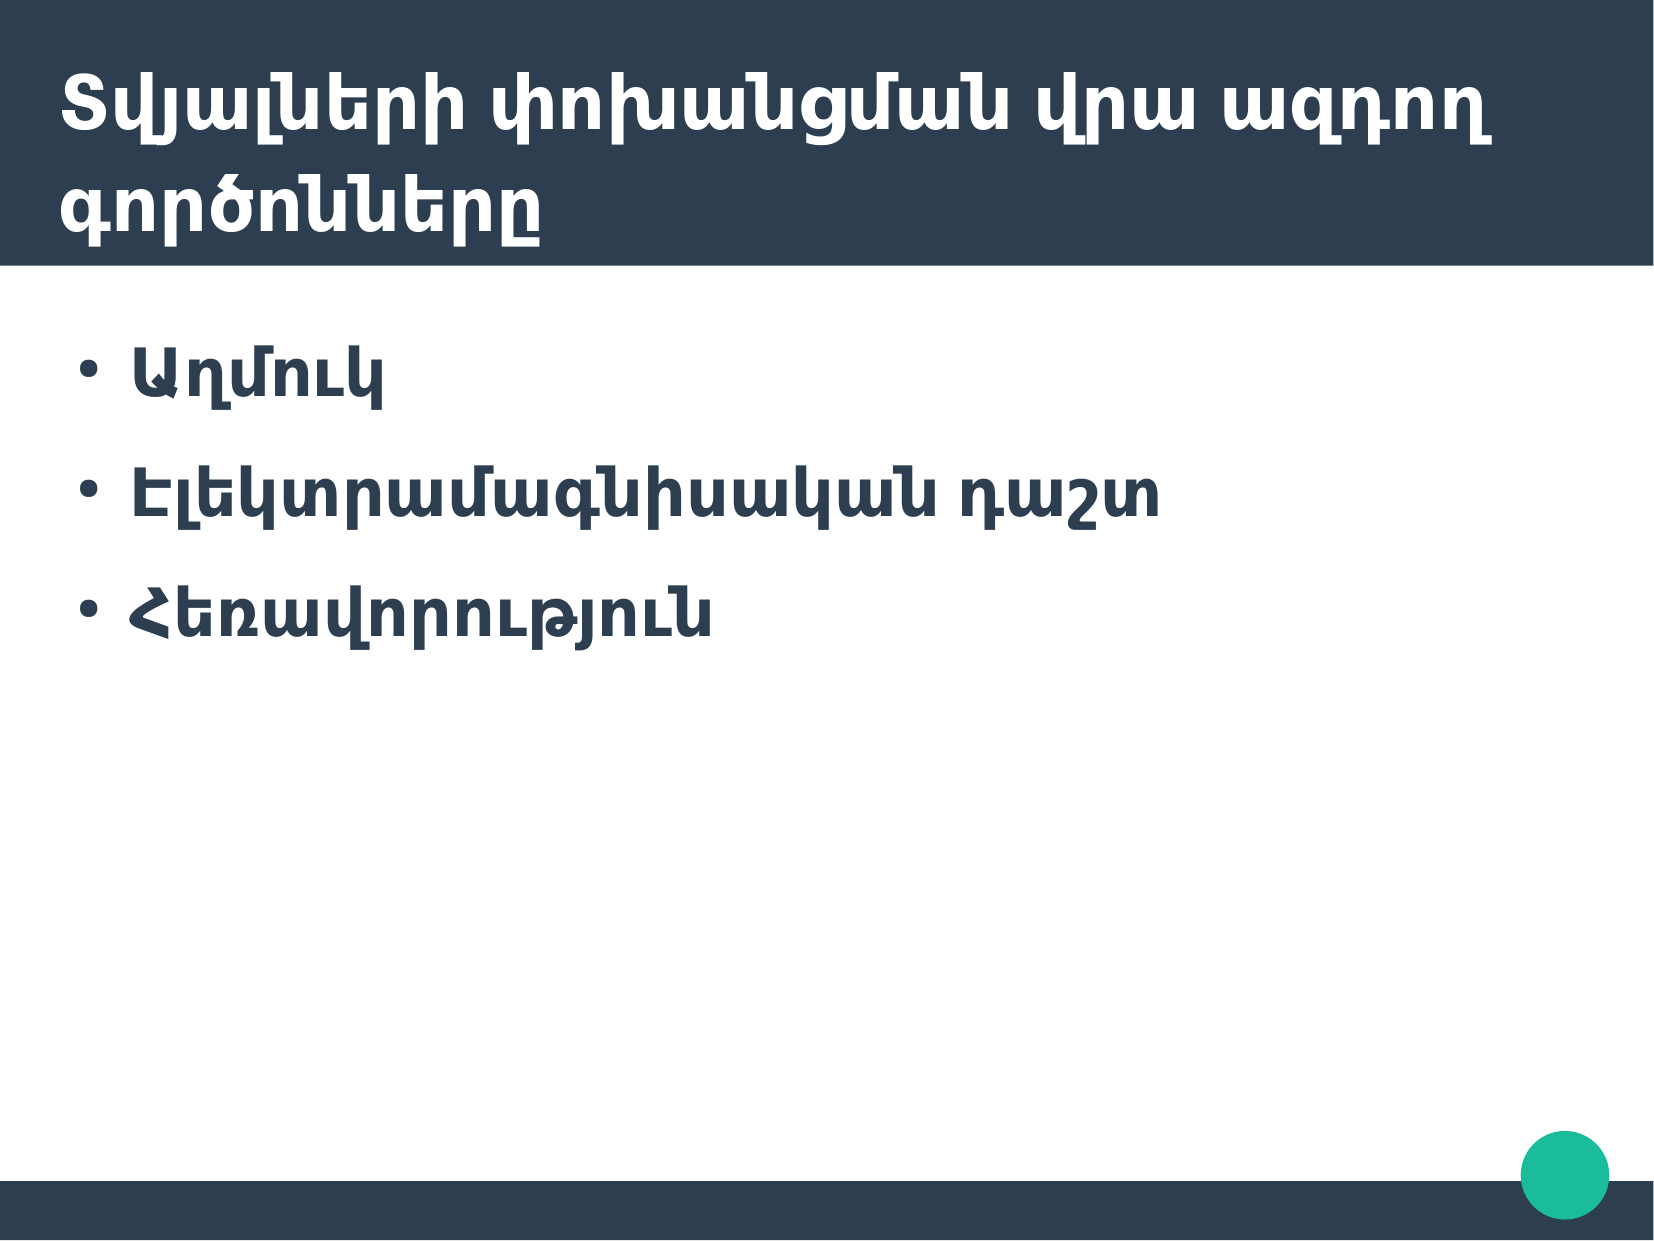

# Տվյալների փոխանցման վրա ազդող գործոնները
Աղմուկ
Էլեկտրամագնիսական դաշտ
Հեռավորություն